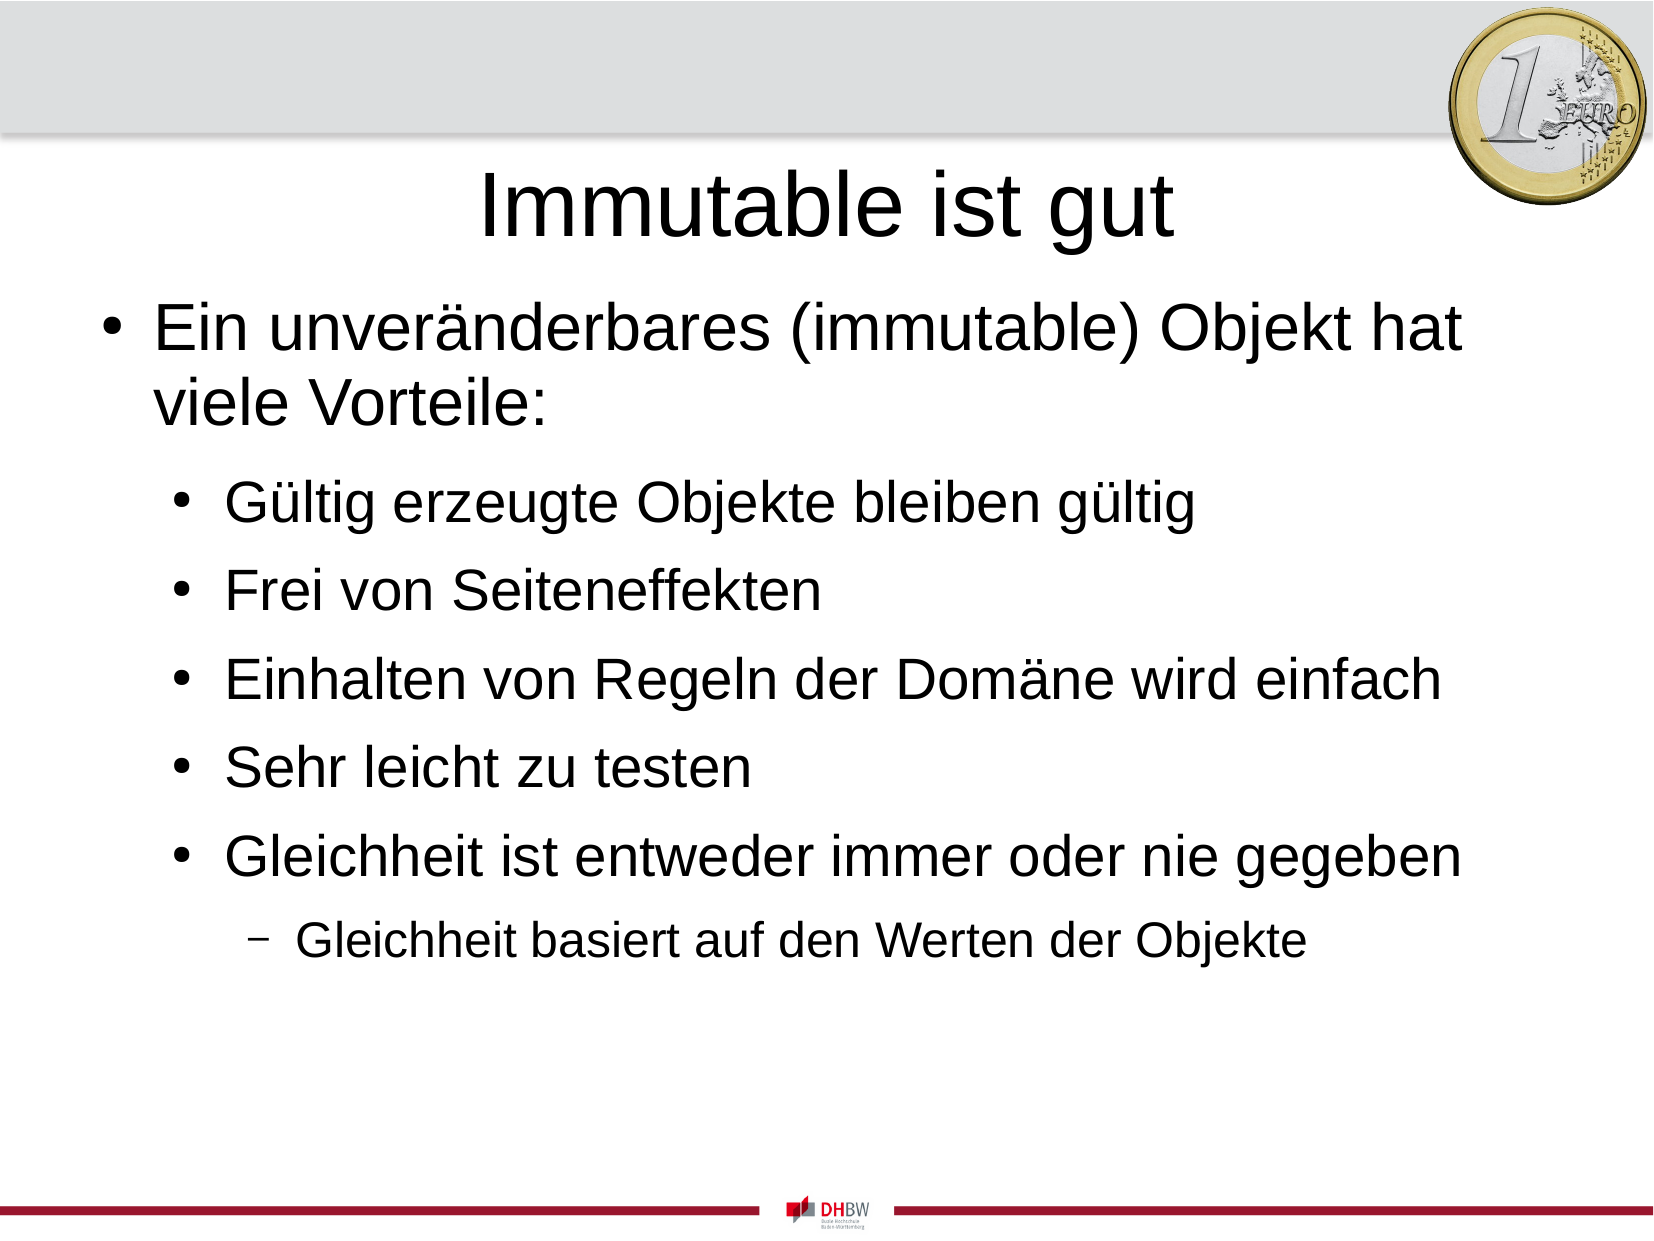

# Immutable ist gut
Ein unveränderbares (immutable) Objekt hat viele Vorteile:
Gültig erzeugte Objekte bleiben gültig
Frei von Seiteneffekten
Einhalten von Regeln der Domäne wird einfach
Sehr leicht zu testen
Gleichheit ist entweder immer oder nie gegeben
Gleichheit basiert auf den Werten der Objekte